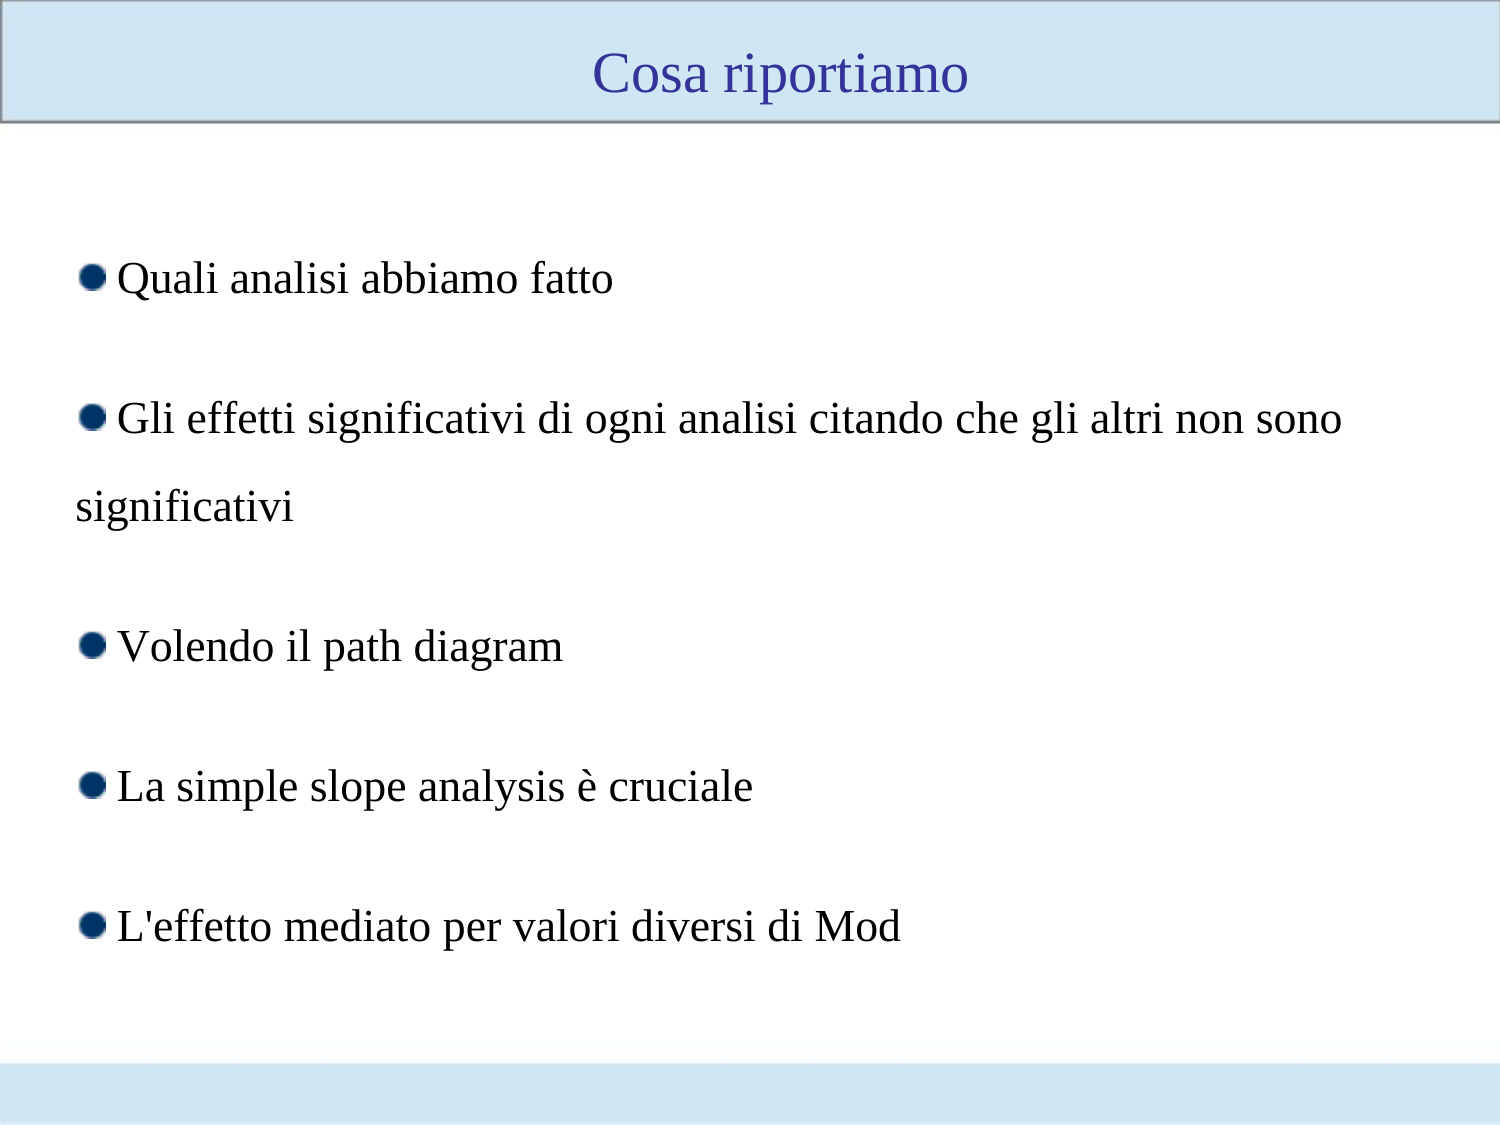

# Cosa riportiamo
 Quali analisi abbiamo fatto
 Gli effetti significativi di ogni analisi citando che gli altri non sono significativi
 Volendo il path diagram
 La simple slope analysis è cruciale
 L'effetto mediato per valori diversi di Mod